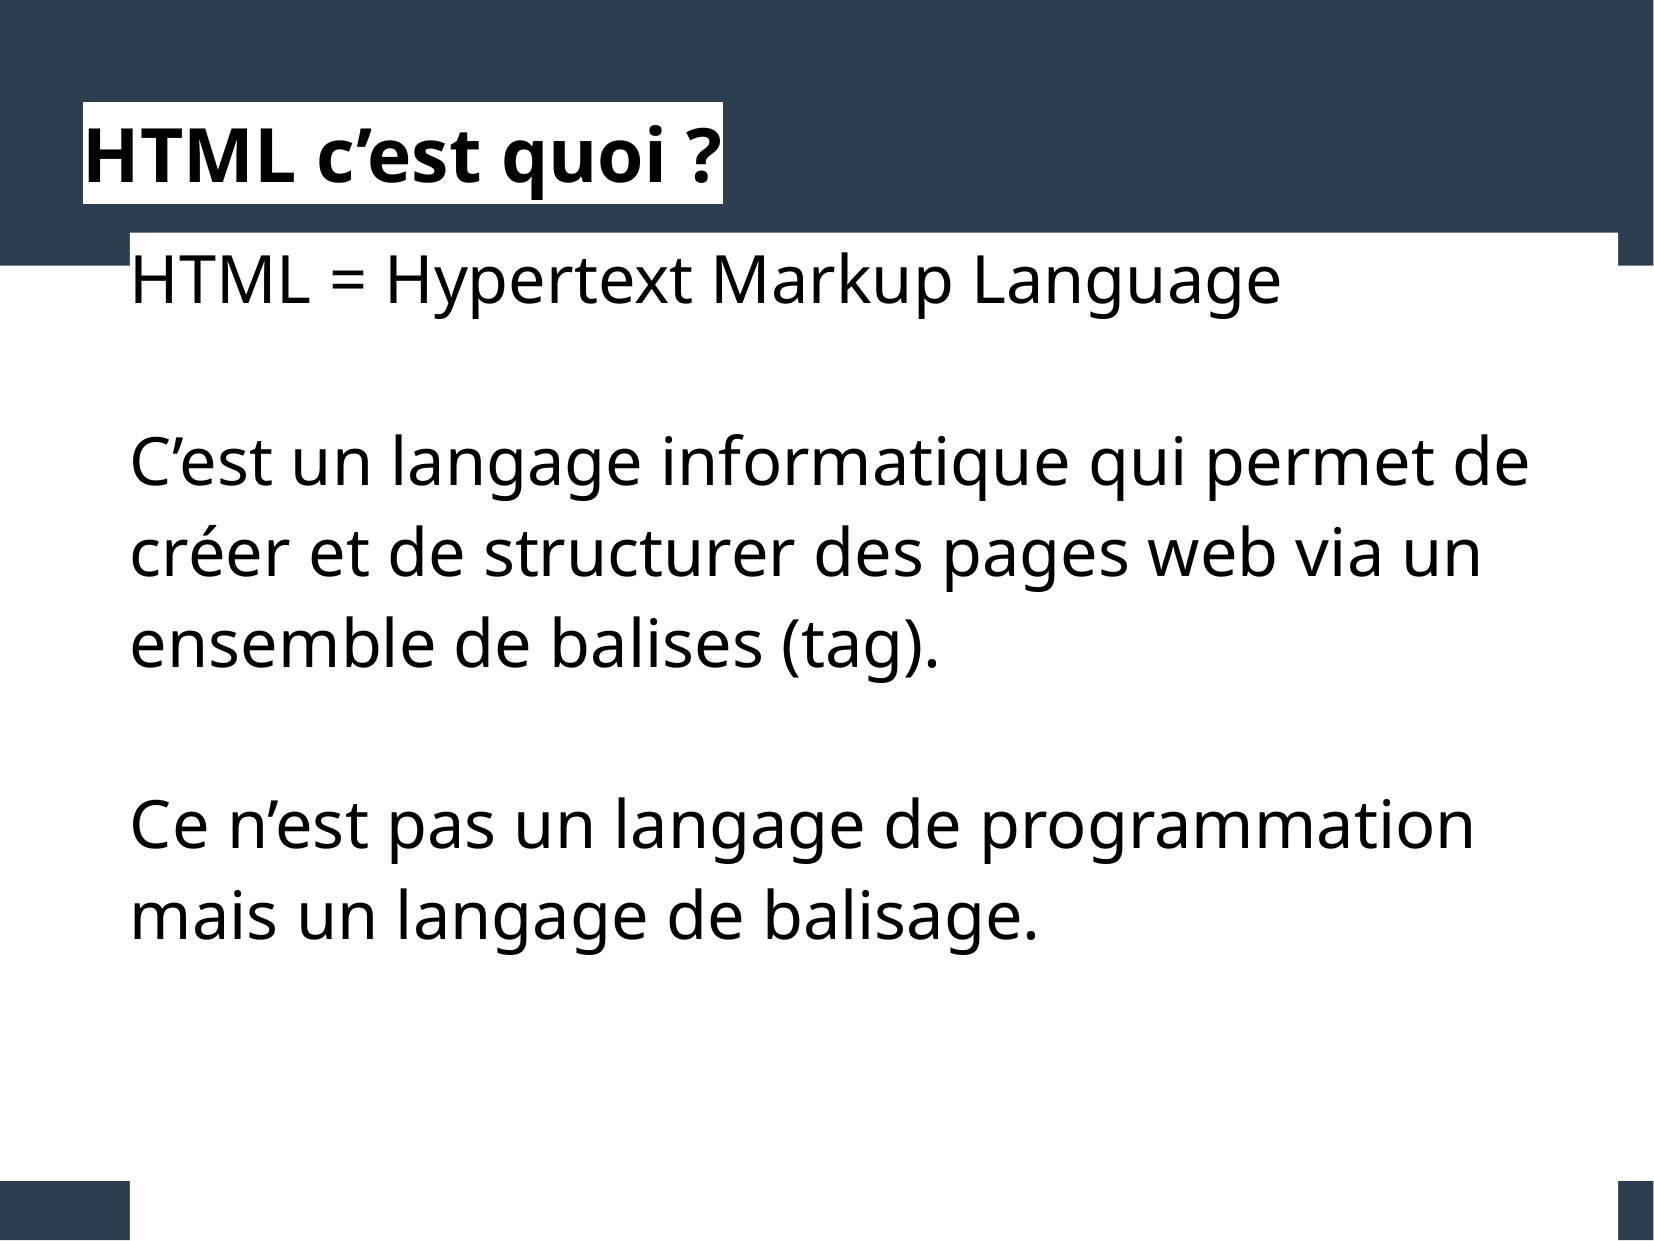

# HTML c’est quoi ?
HTML = Hypertext Markup Language
C’est un langage informatique qui permet de créer et de structurer des pages web via un ensemble de balises (tag).
Ce n’est pas un langage de programmation mais un langage de balisage.